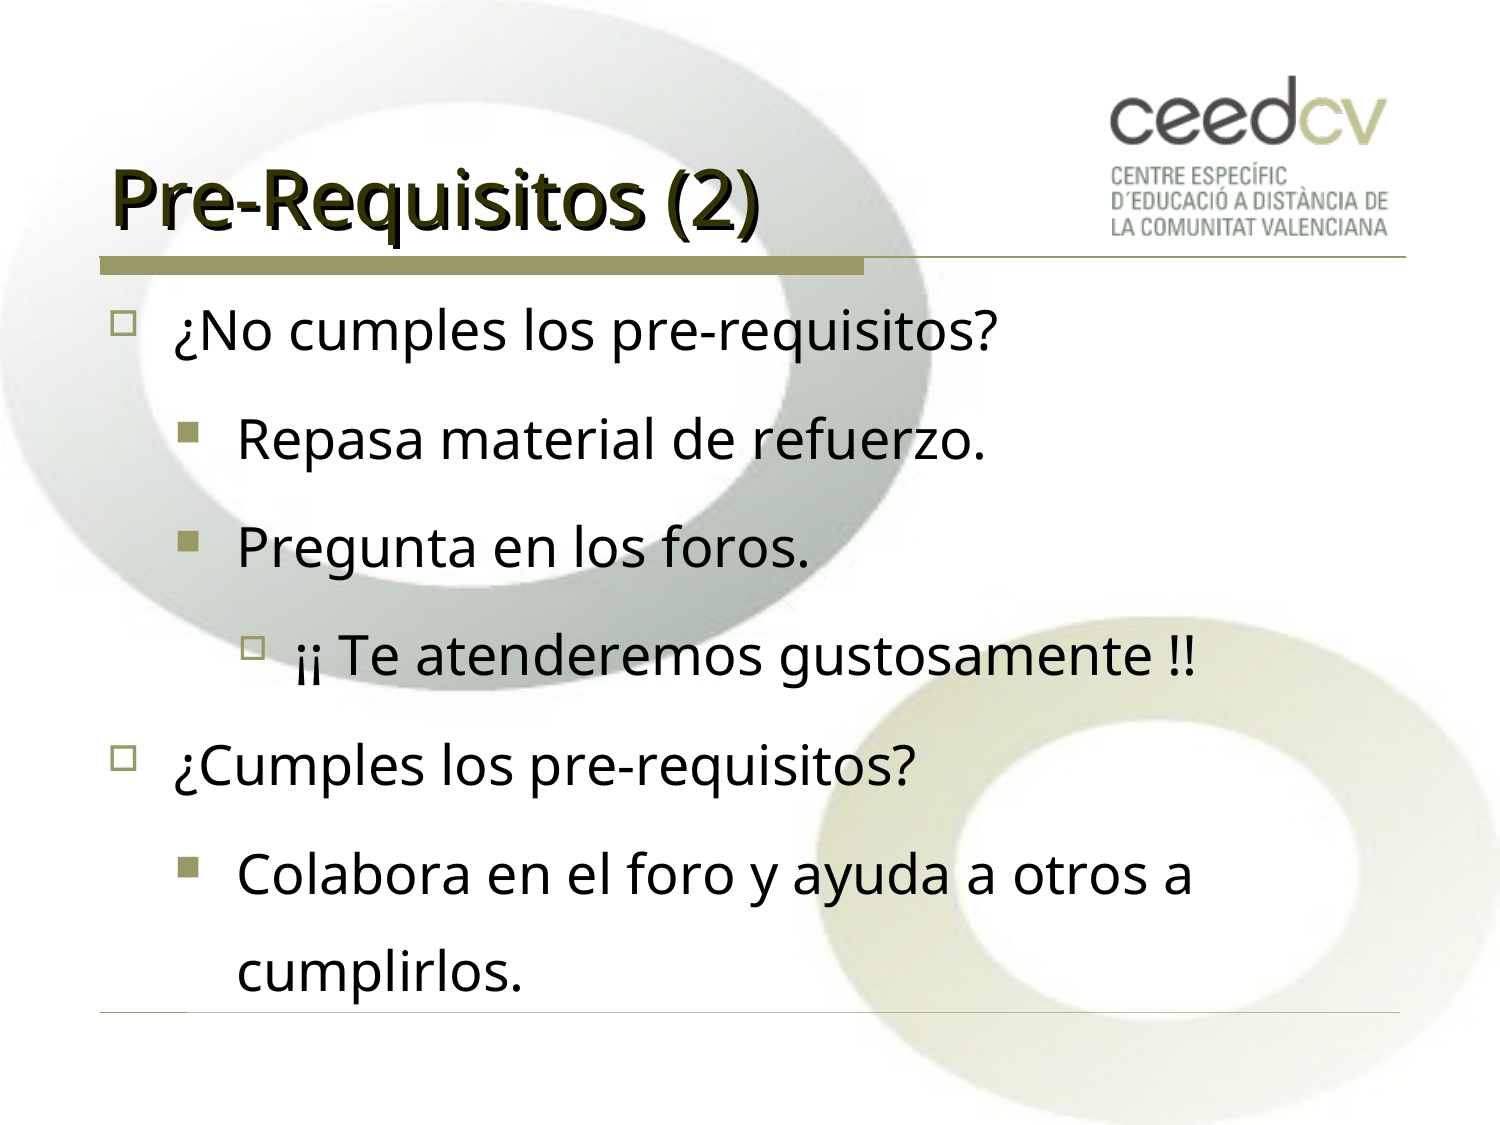

# Pre-Requisitos (2)
¿No cumples los pre-requisitos?
Repasa material de refuerzo.
Pregunta en los foros.
¡¡ Te atenderemos gustosamente !!
¿Cumples los pre-requisitos?
Colabora en el foro y ayuda a otros a cumplirlos.